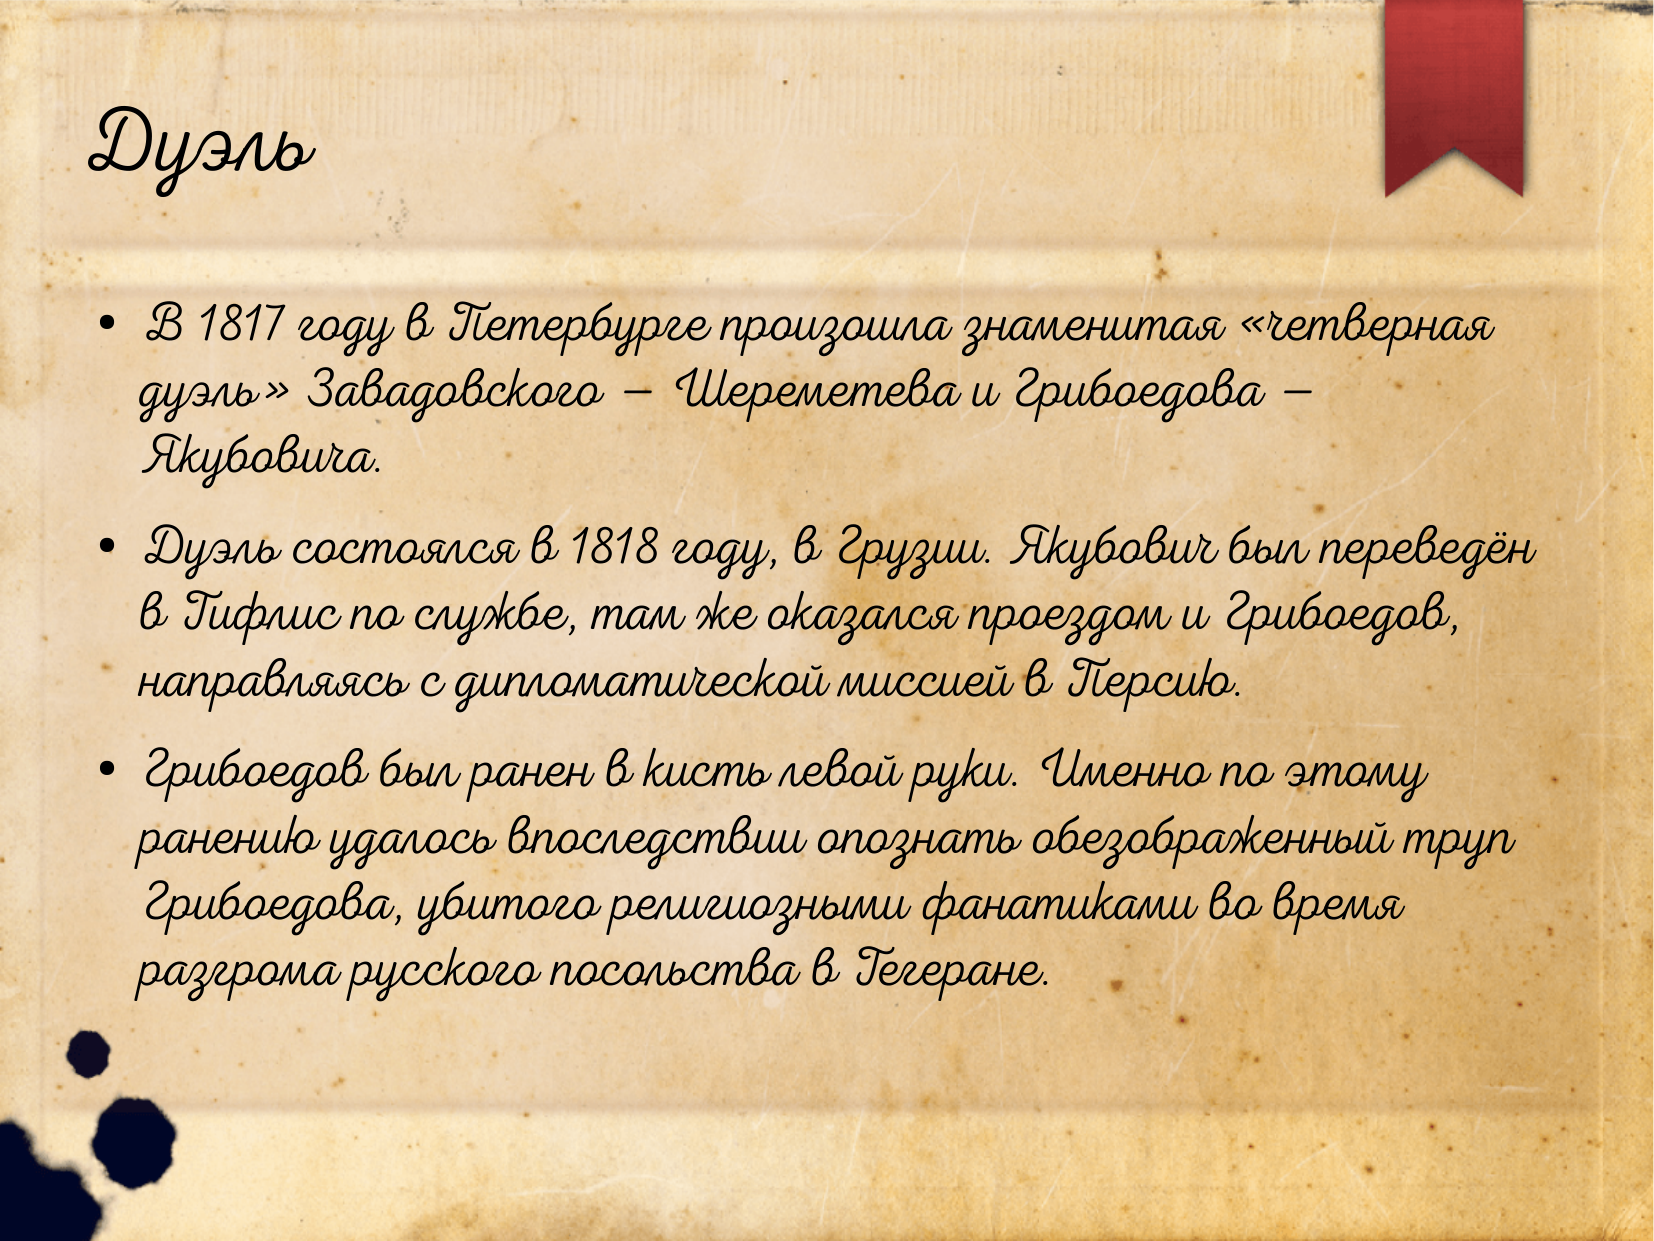

# Дуэль
В 1817 году в Петербурге произошла знаменитая «четверная дуэль» Завадовского — Шереметева и Грибоедова — Якубовича.
Дуэль состоялся в 1818 году, в Грузии. Якубович был переведён в Тифлис по службе, там же оказался проездом и Грибоедов, направляясь с дипломатической миссией в Персию.
Грибоедов был ранен в кисть левой руки. Именно по этому ранению удалось впоследствии опознать обезображенный труп Грибоедова, убитого религиозными фанатиками во время разгрома русского посольства в Тегеране.